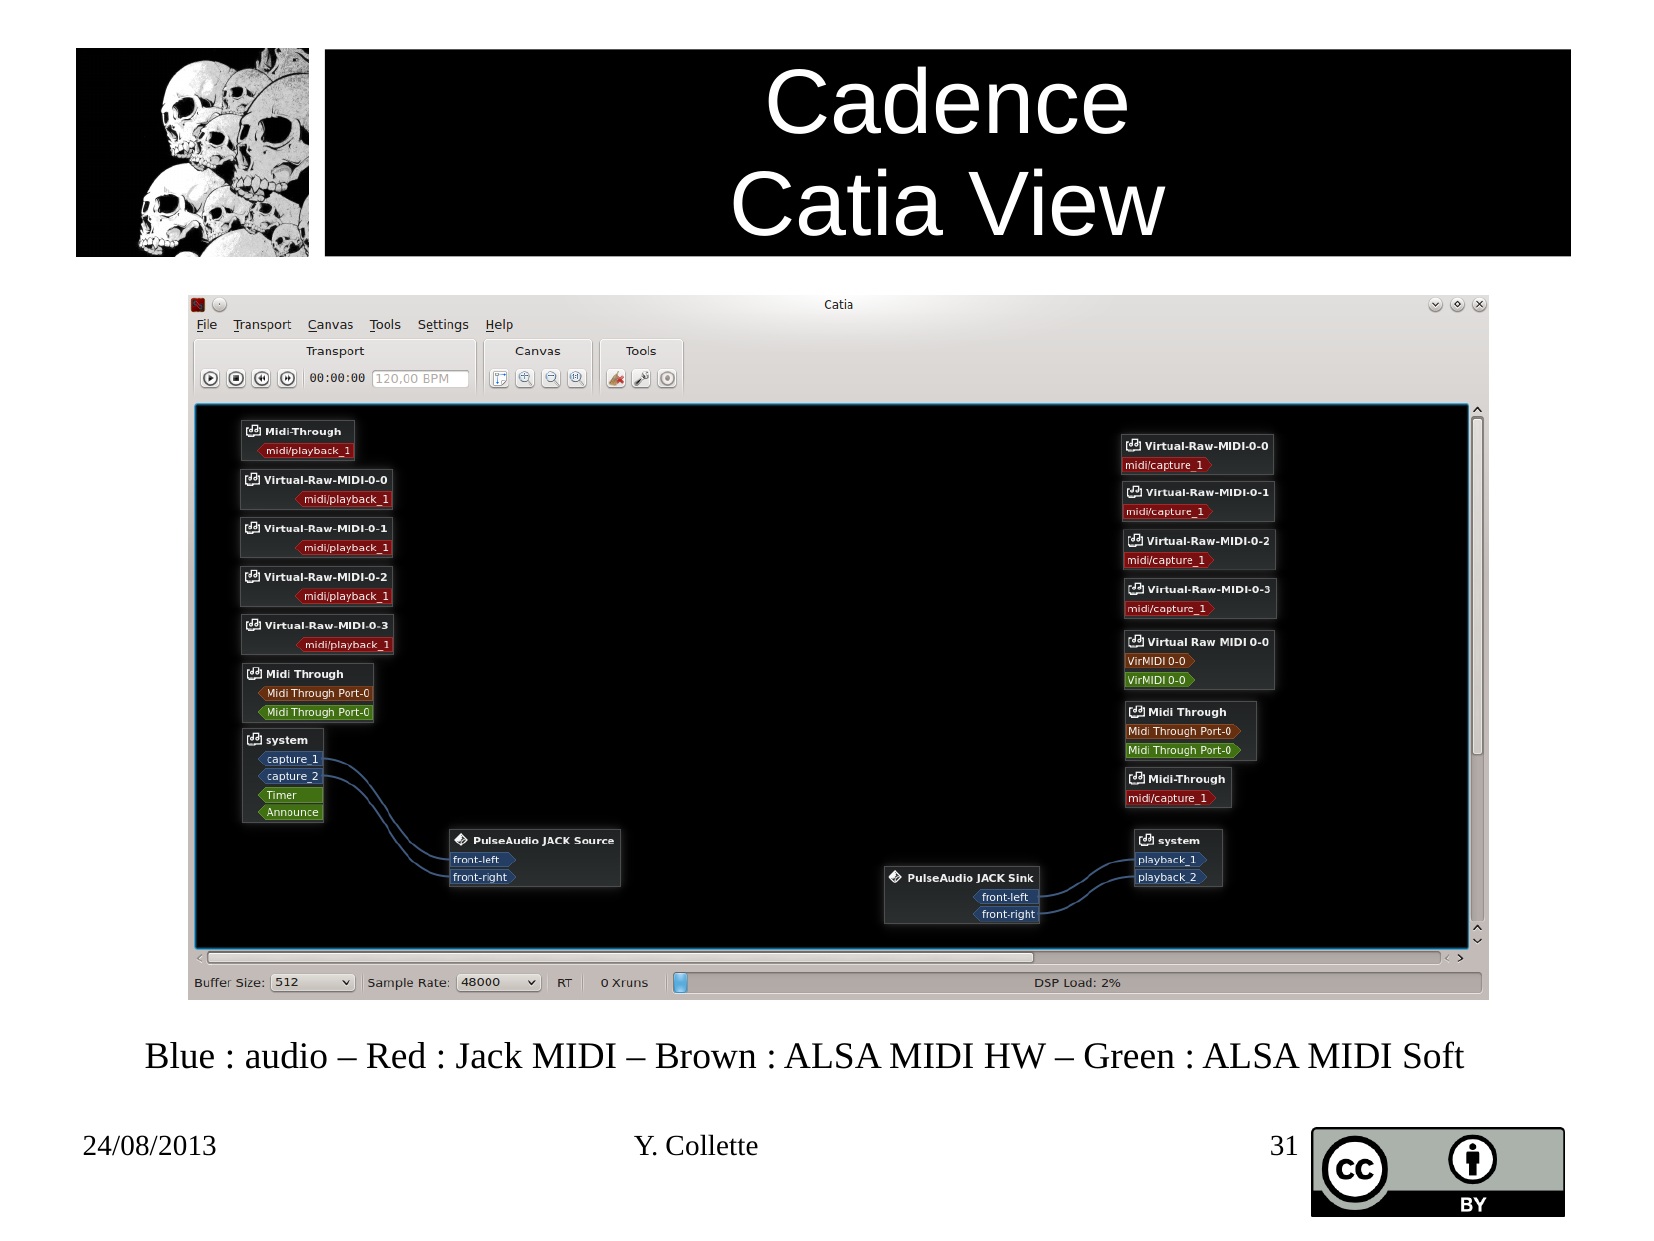

# Cadence
Catia View
Blue : audio – Red : Jack MIDI – Brown : ALSA MIDI HW – Green : ALSA MIDI Soft
Y. Collette
31